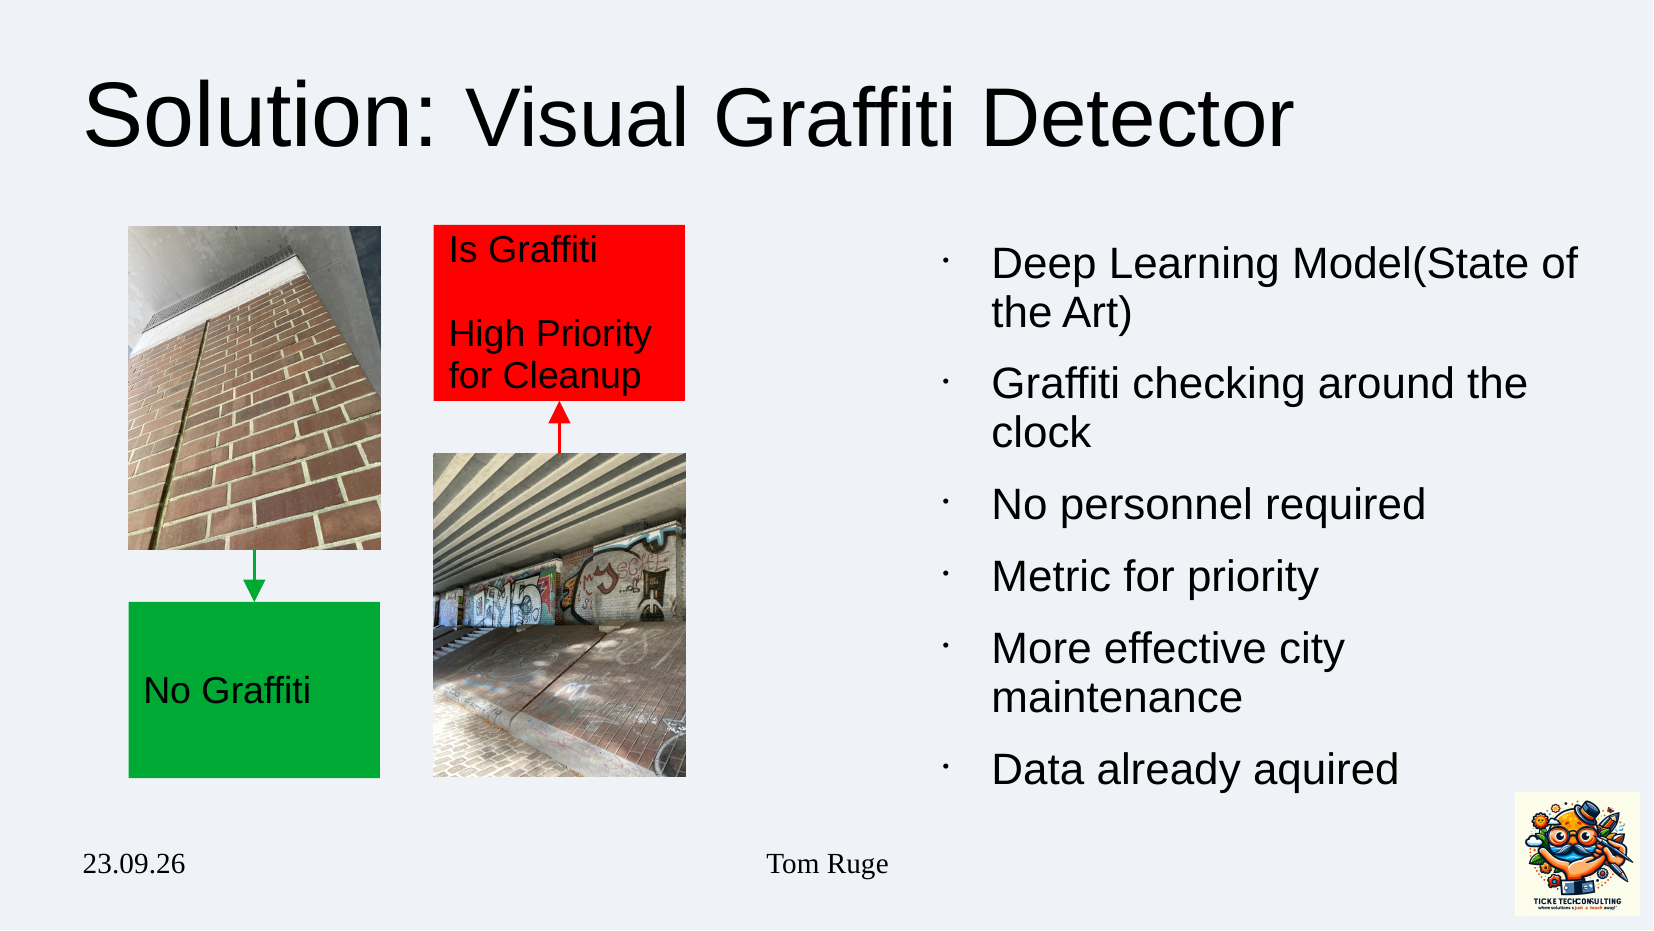

# Solution: Visual Graffiti Detector
Is Graffiti
High Priority for Cleanup
Deep Learning Model(State of the Art)
Graffiti checking around the clock
No personnel required
Metric for priority
More effective city maintenance
Data already aquired
No Graffiti